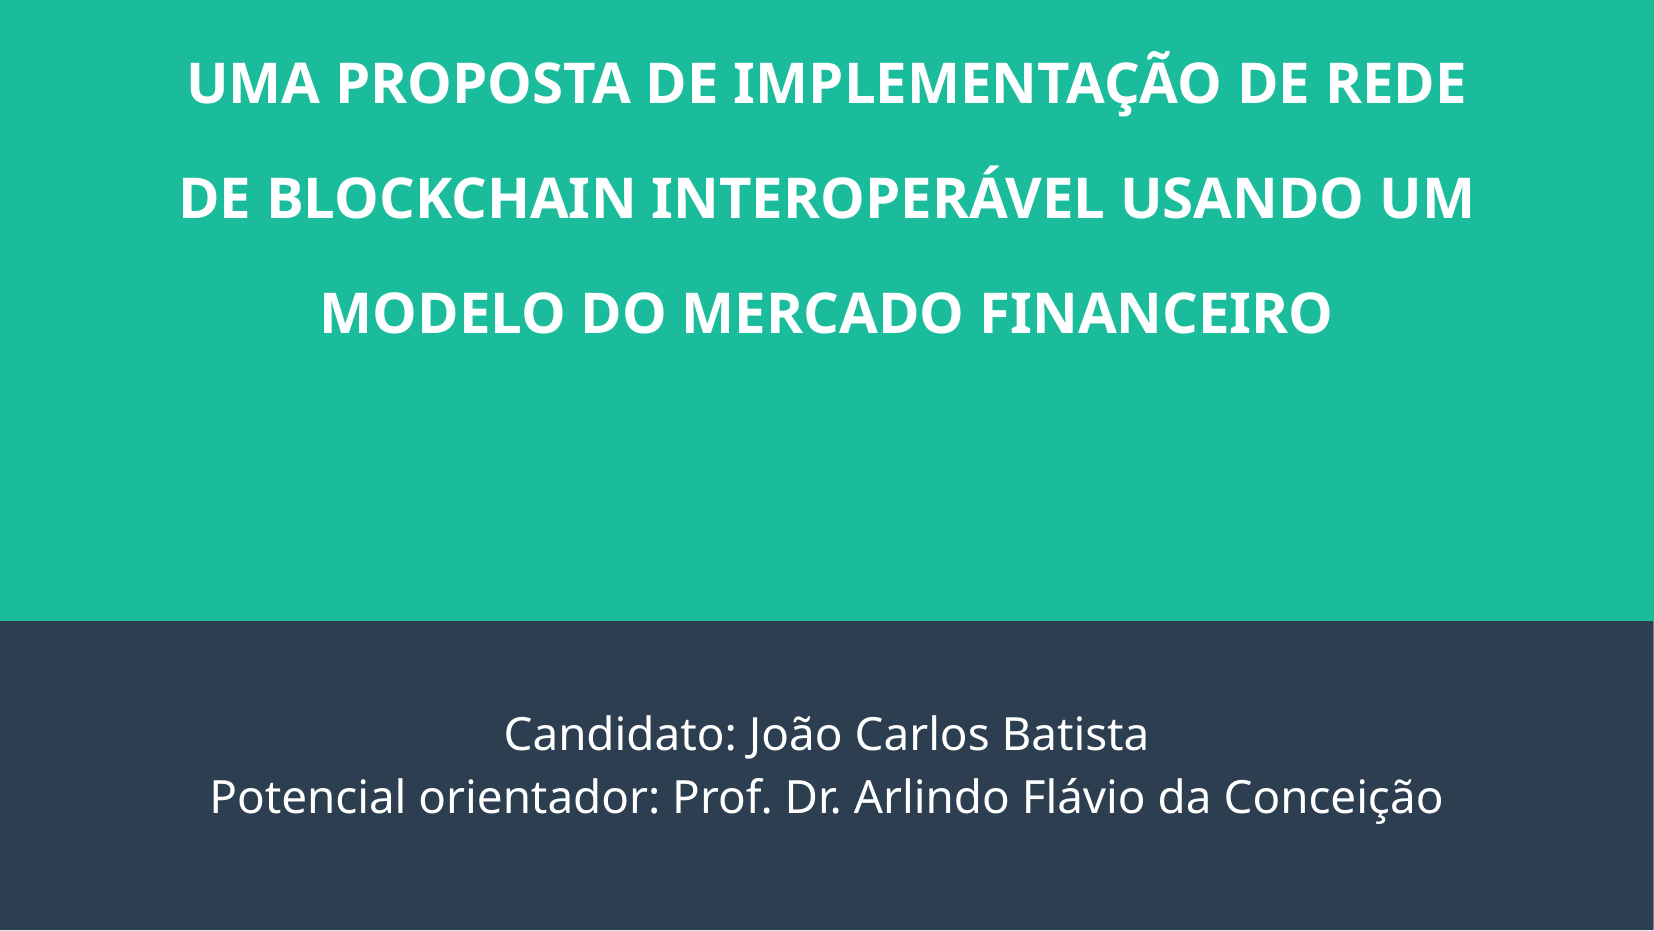

# UMA PROPOSTA DE IMPLEMENTAÇÃO DE REDE DE BLOCKCHAIN INTEROPERÁVEL USANDO UM MODELO DO MERCADO FINANCEIRO
Candidato: João Carlos Batista
Potencial orientador: Prof. Dr. Arlindo Flávio da Conceição